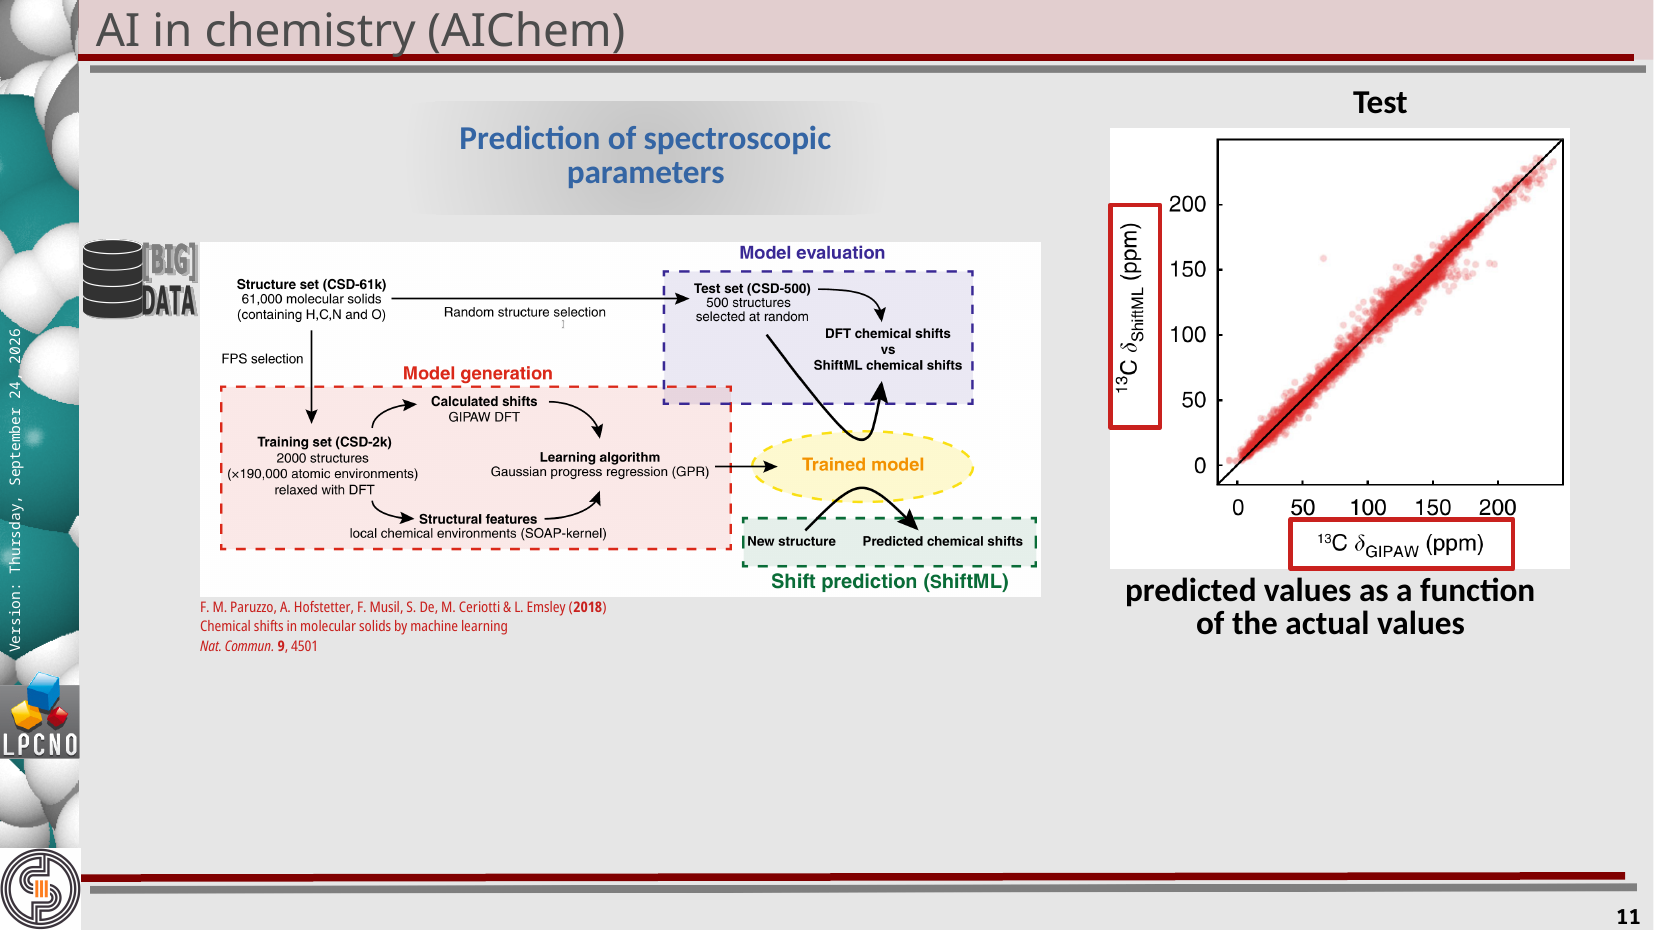

# AI in chemistry (AIChem)
Test
Prediction of spectroscopic parameters
predicted values as a function of the actual values
F. M. Paruzzo, A. Hofstetter, F. Musil, S. De, M. Ceriotti & L. Emsley (2018)
Chemical shifts in molecular solids by machine learning
Nat. Commun. 9, 4501